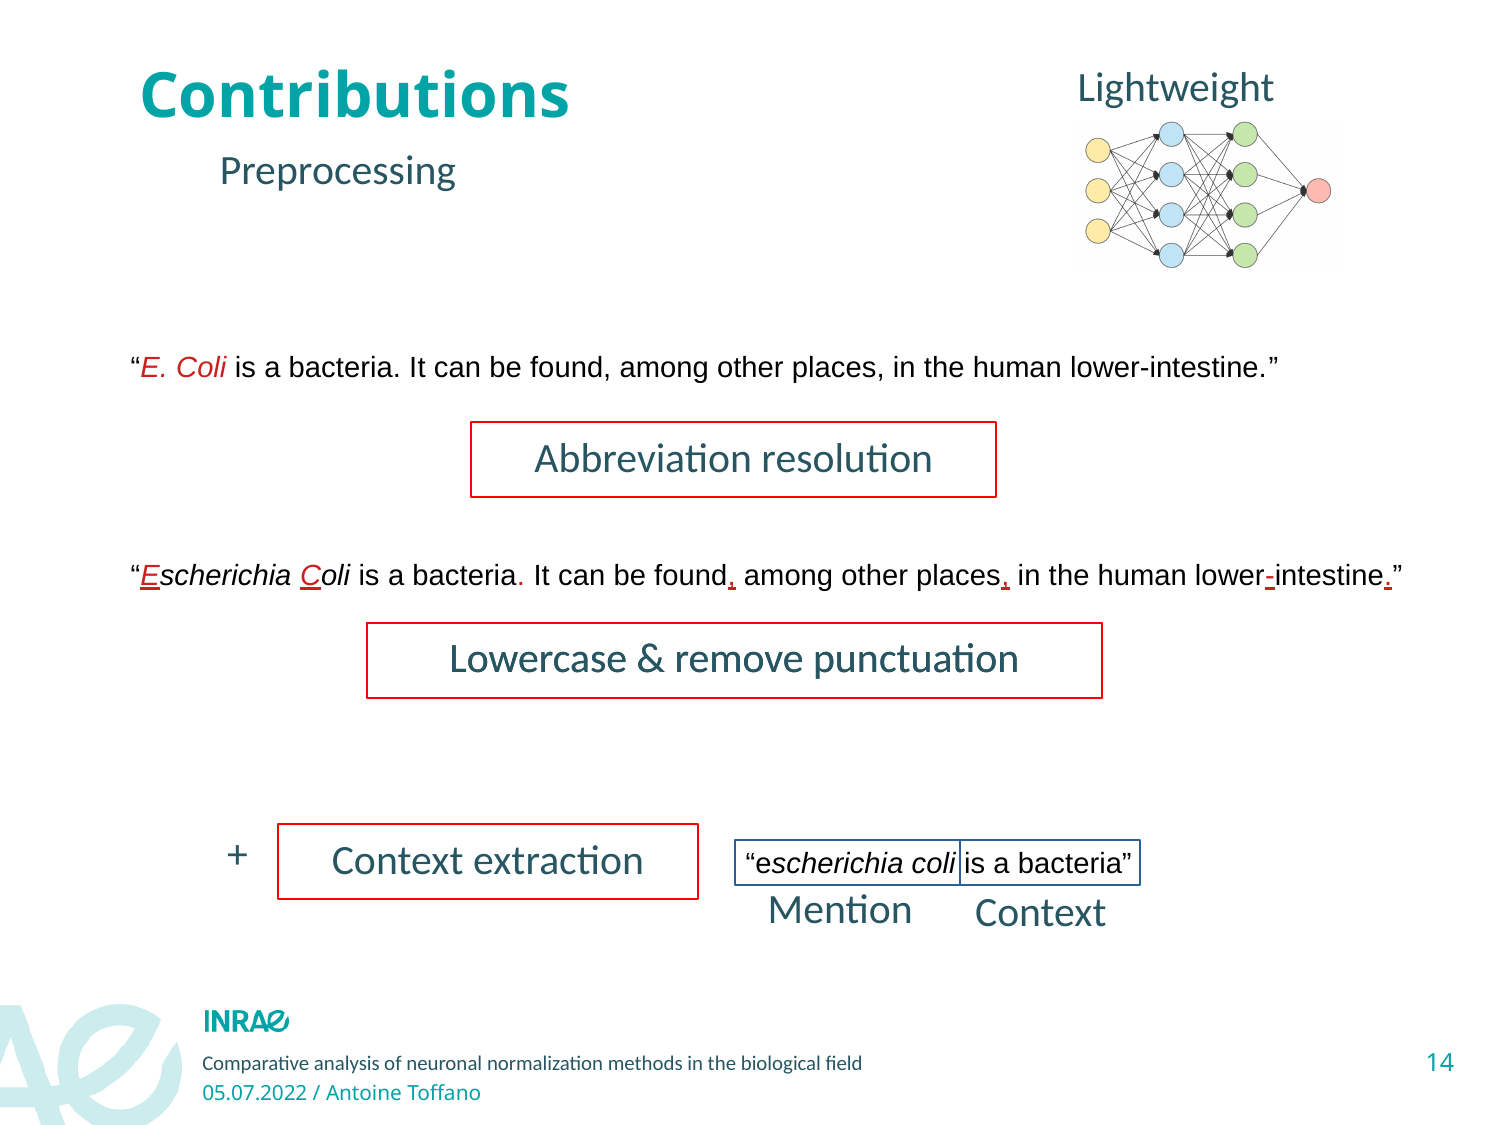

Contributions
Lightweight
Preprocessing
“E. Coli is a bacteria. It can be found, among other places, in the human lower-intestine.”
Abbreviation resolution
“Escherichia Coli is a bacteria. It can be found, among other places, in the human lower-intestine.”
Lowercase & remove punctuation
Lowercase & remove punctuation
Context extraction
+
“escherichia coli is a bacteria”
Mention
Context